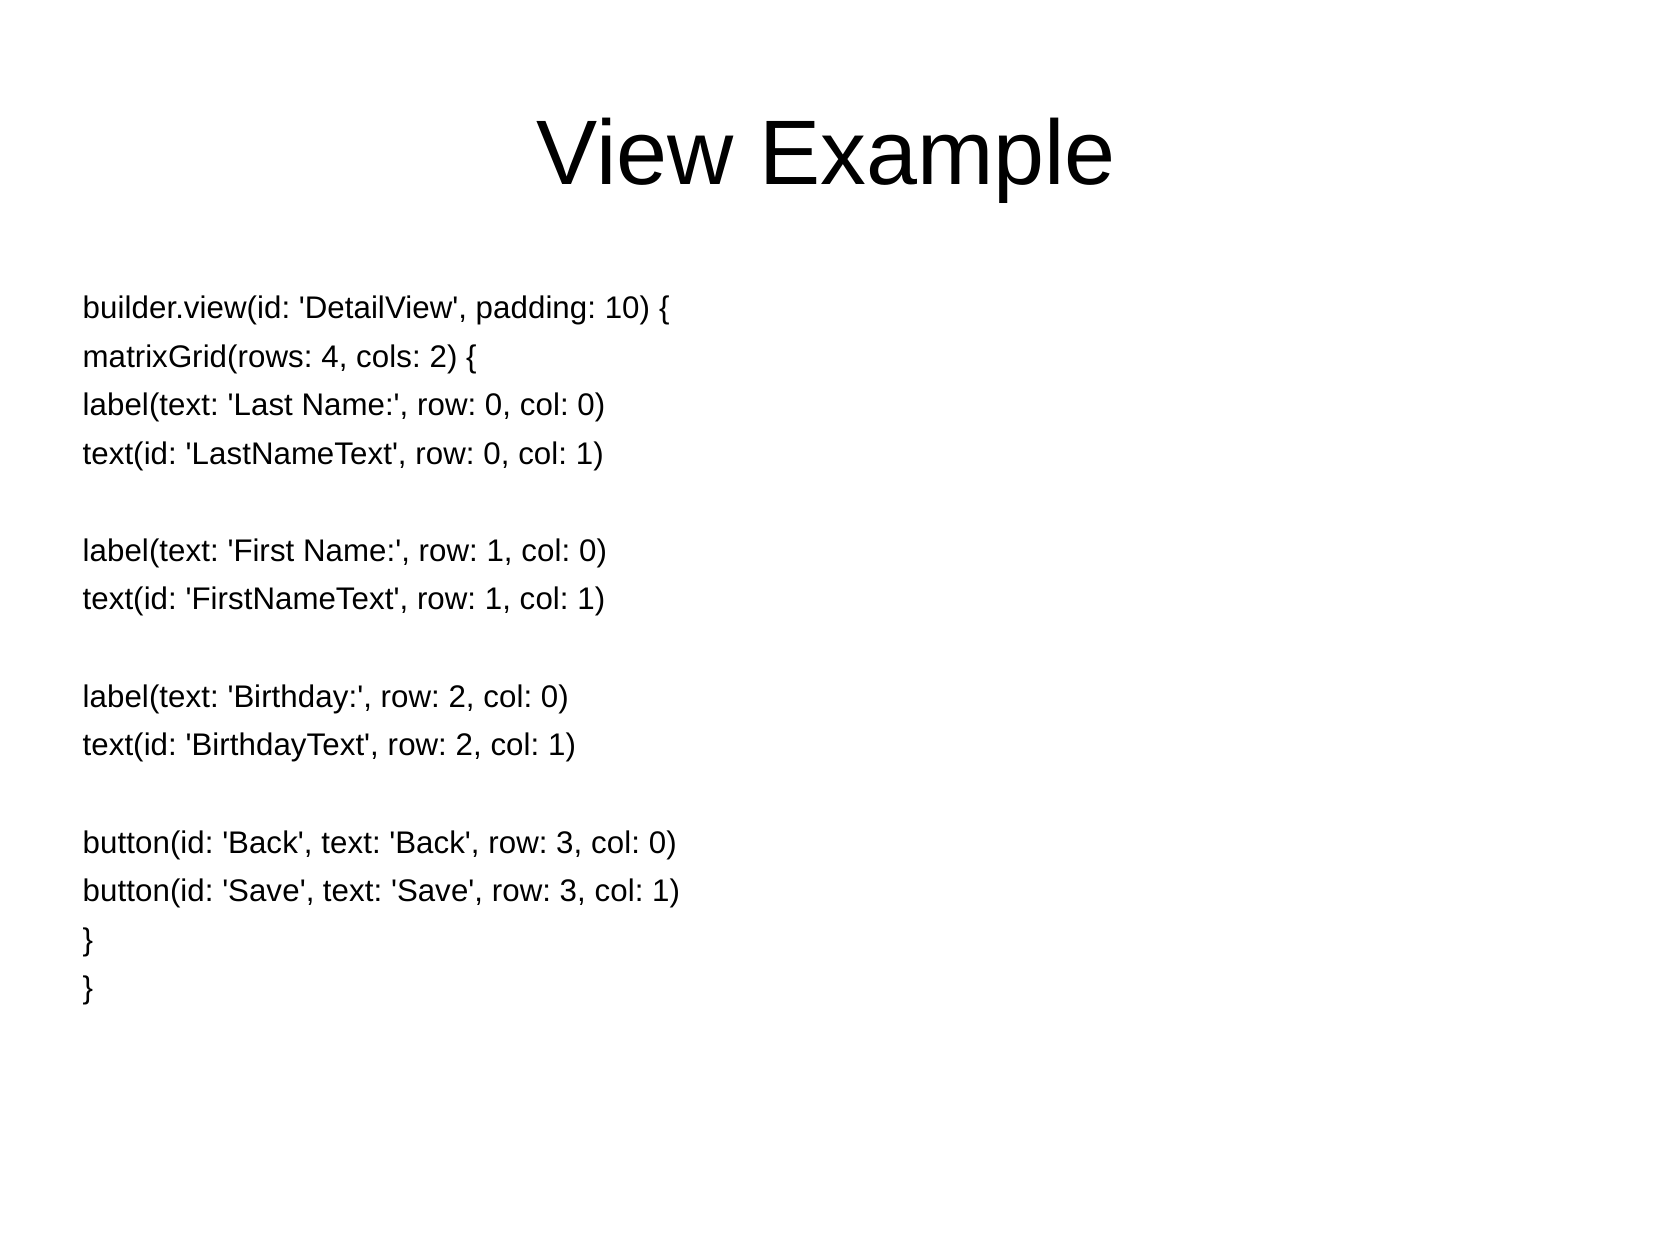

# View Example
builder.view(id: 'DetailView', padding: 10) {
matrixGrid(rows: 4, cols: 2) {
label(text: 'Last Name:', row: 0, col: 0)
text(id: 'LastNameText', row: 0, col: 1)
label(text: 'First Name:', row: 1, col: 0)
text(id: 'FirstNameText', row: 1, col: 1)
label(text: 'Birthday:', row: 2, col: 0)
text(id: 'BirthdayText', row: 2, col: 1)
button(id: 'Back', text: 'Back', row: 3, col: 0)
button(id: 'Save', text: 'Save', row: 3, col: 1)
}
}